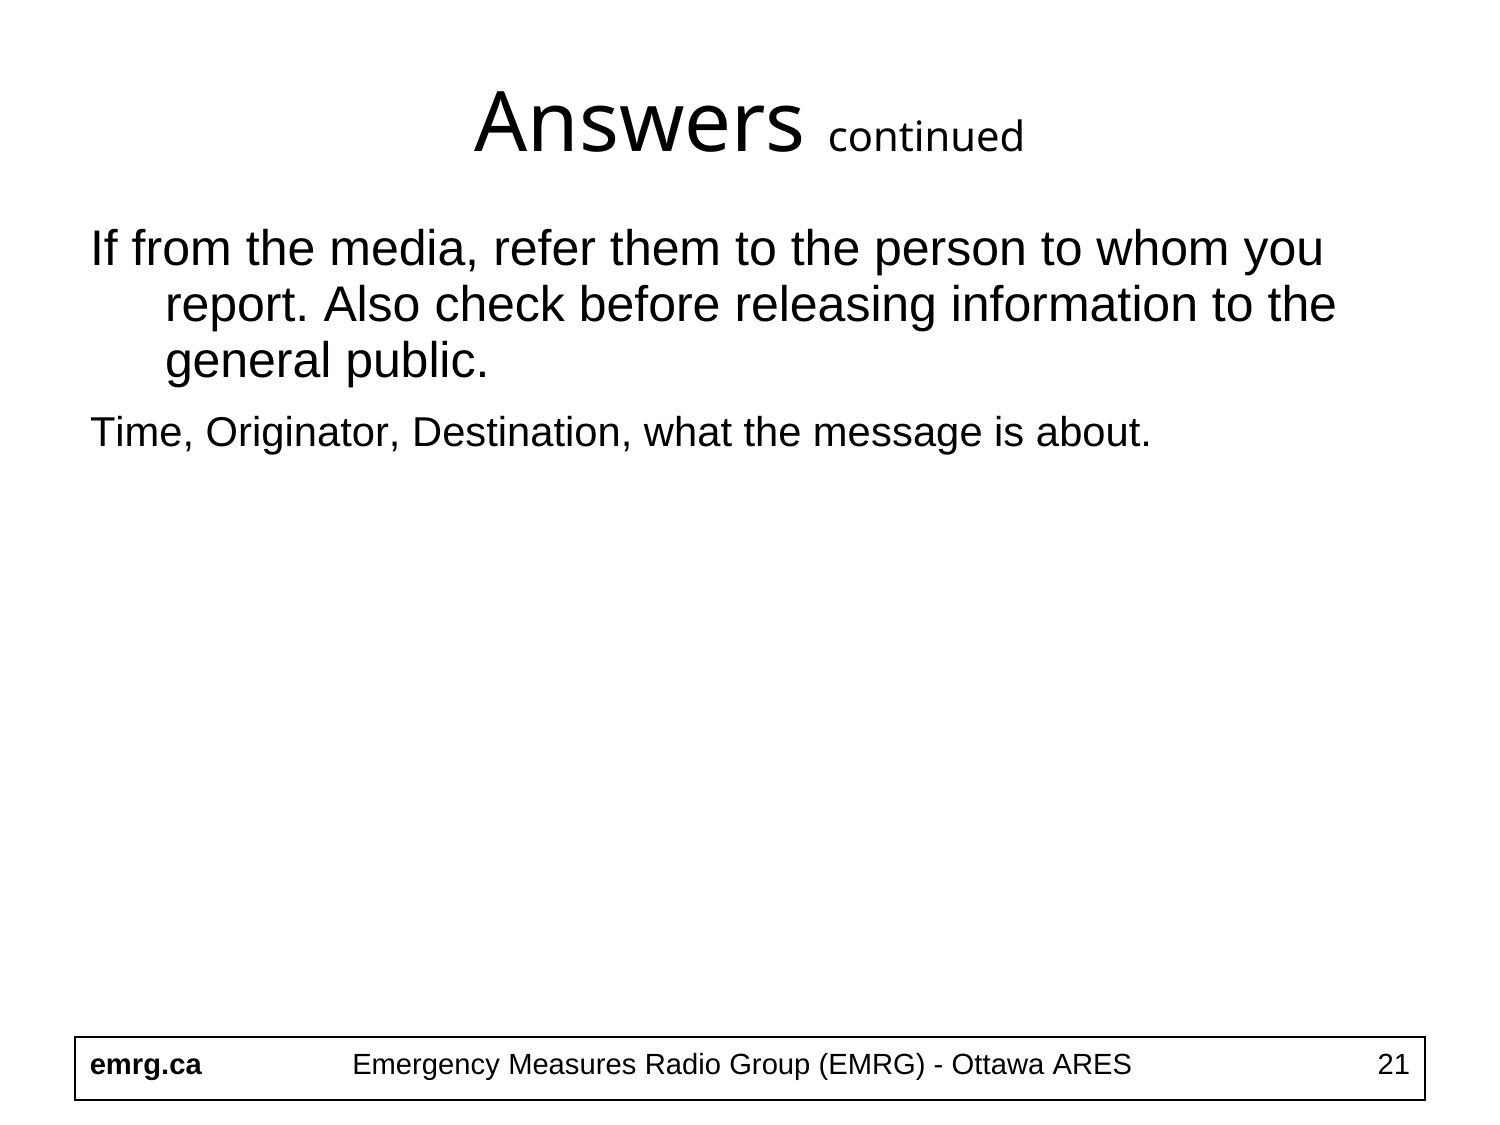

# Answers continued
If from the media, refer them to the person to whom you report. Also check before releasing information to the general public.
Time, Originator, Destination, what the message is about.
Emergency Measures Radio Group (EMRG) - Ottawa ARES